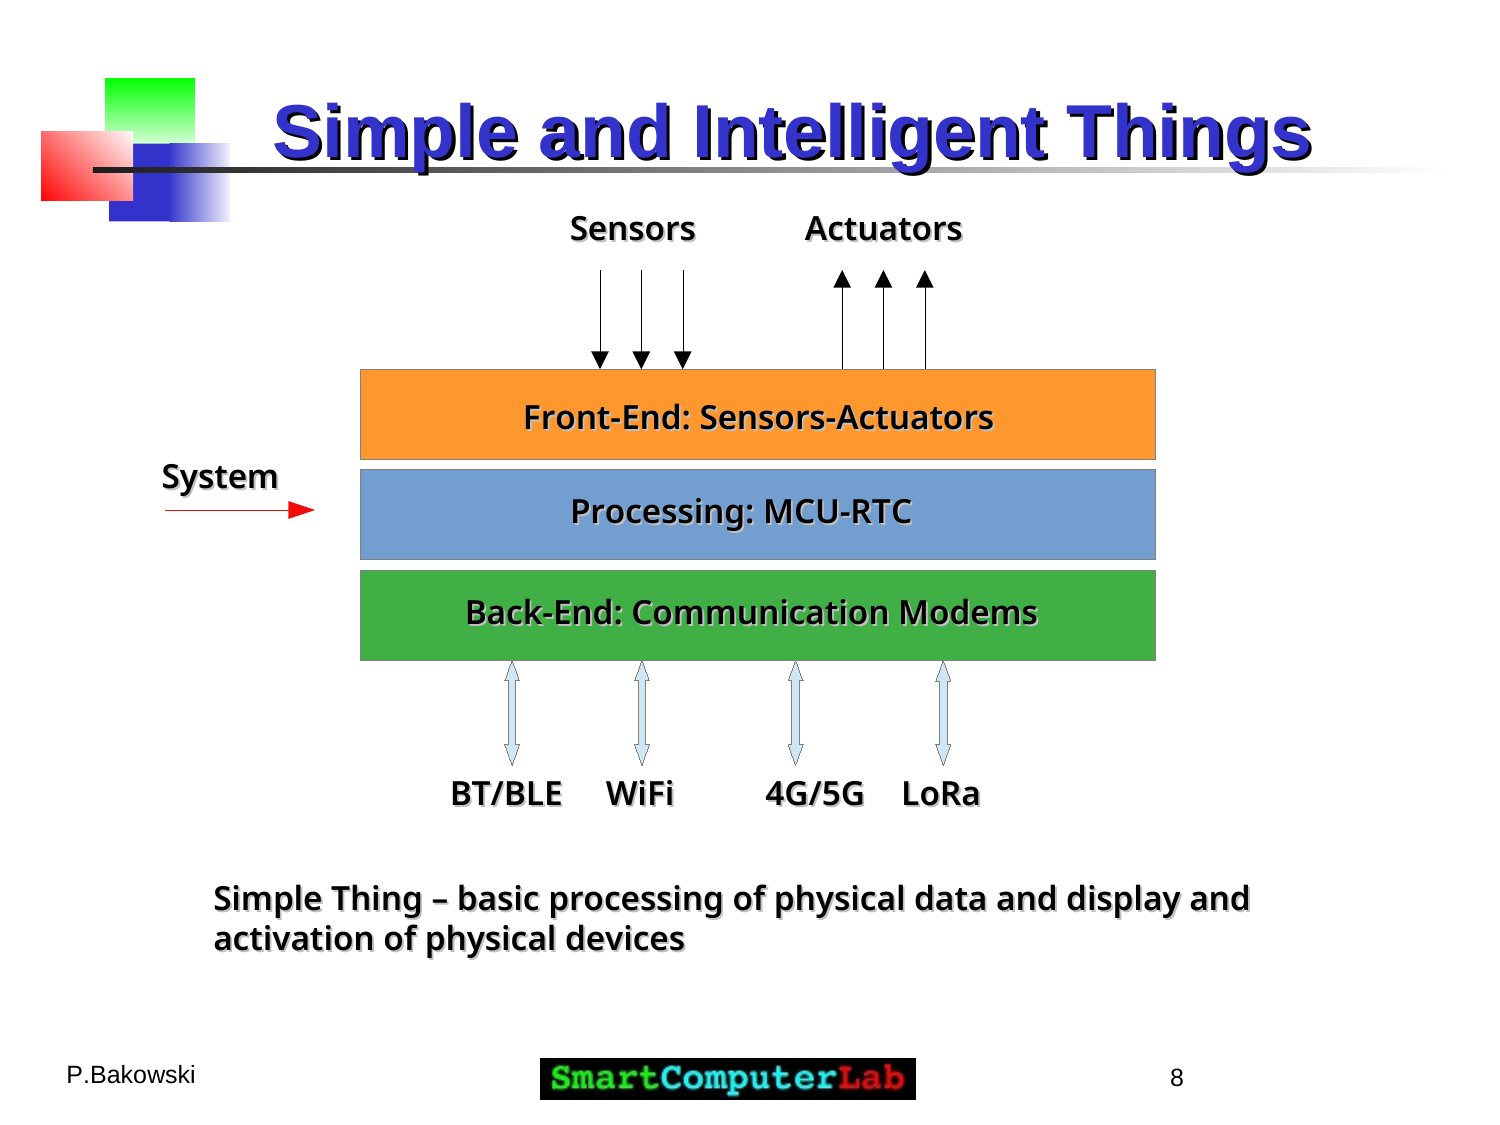

# Simple and Intelligent Things
Sensors
Actuators
Front-End: Sensors-Actuators
Processing: MCU-RTC
Back-End: Communication Modems
System
BT/BLE
WiFi
4G/5G
LoRa
Simple Thing – basic processing of physical data and display and activation of physical devices
8